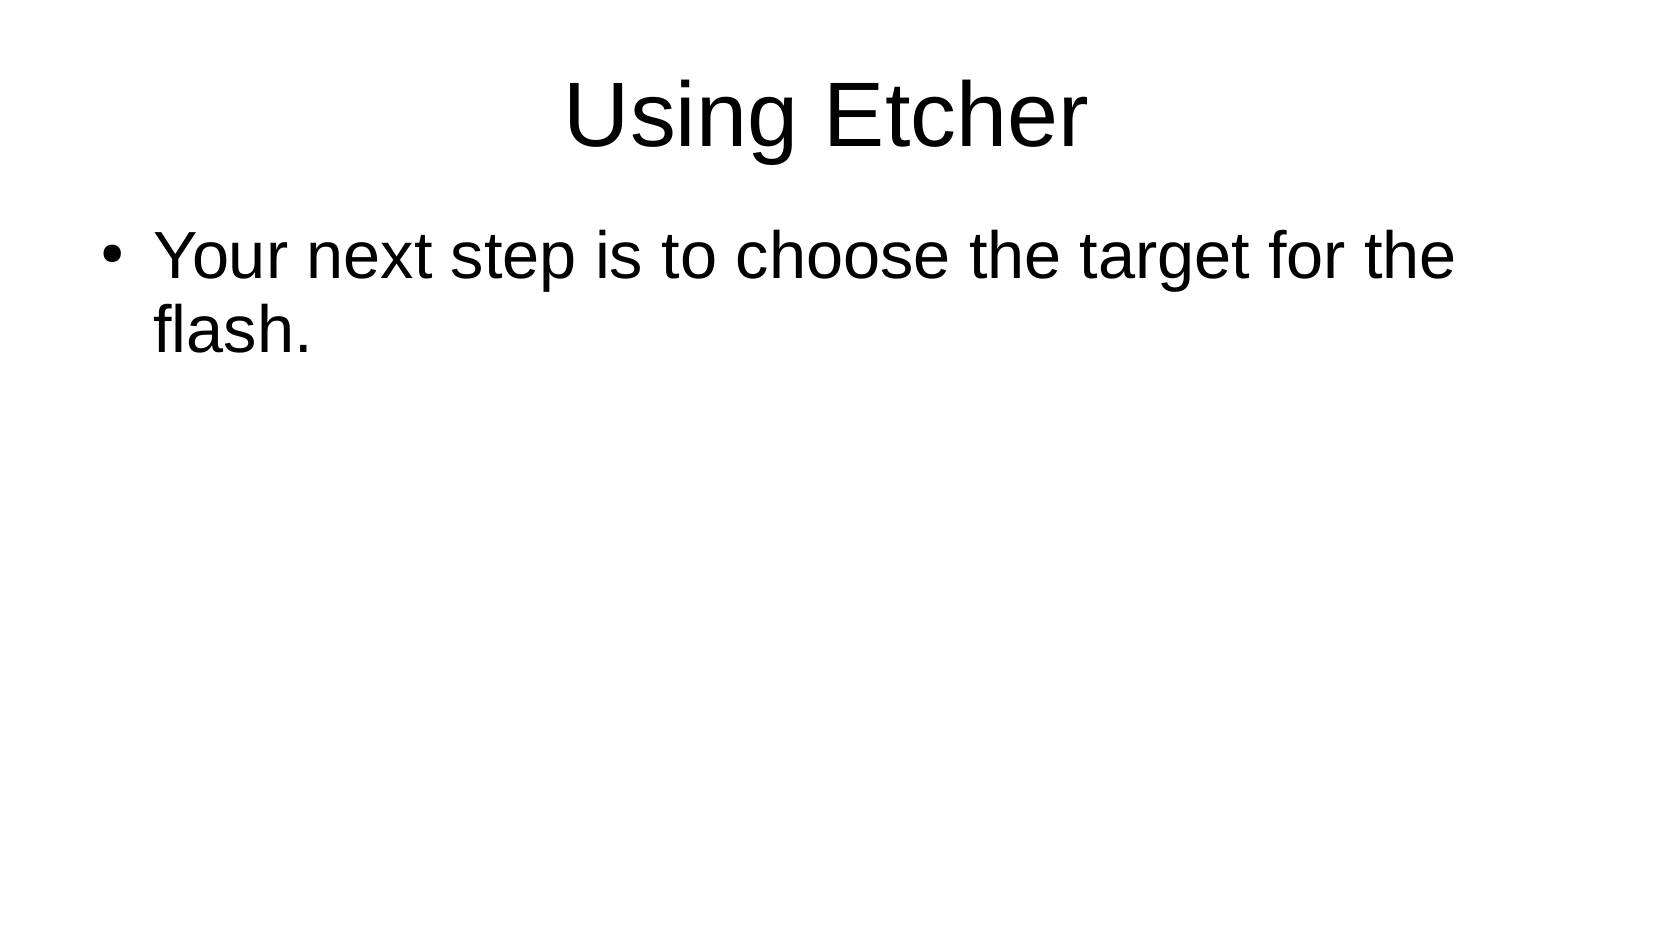

# Using Etcher
Your next step is to choose the target for the flash.